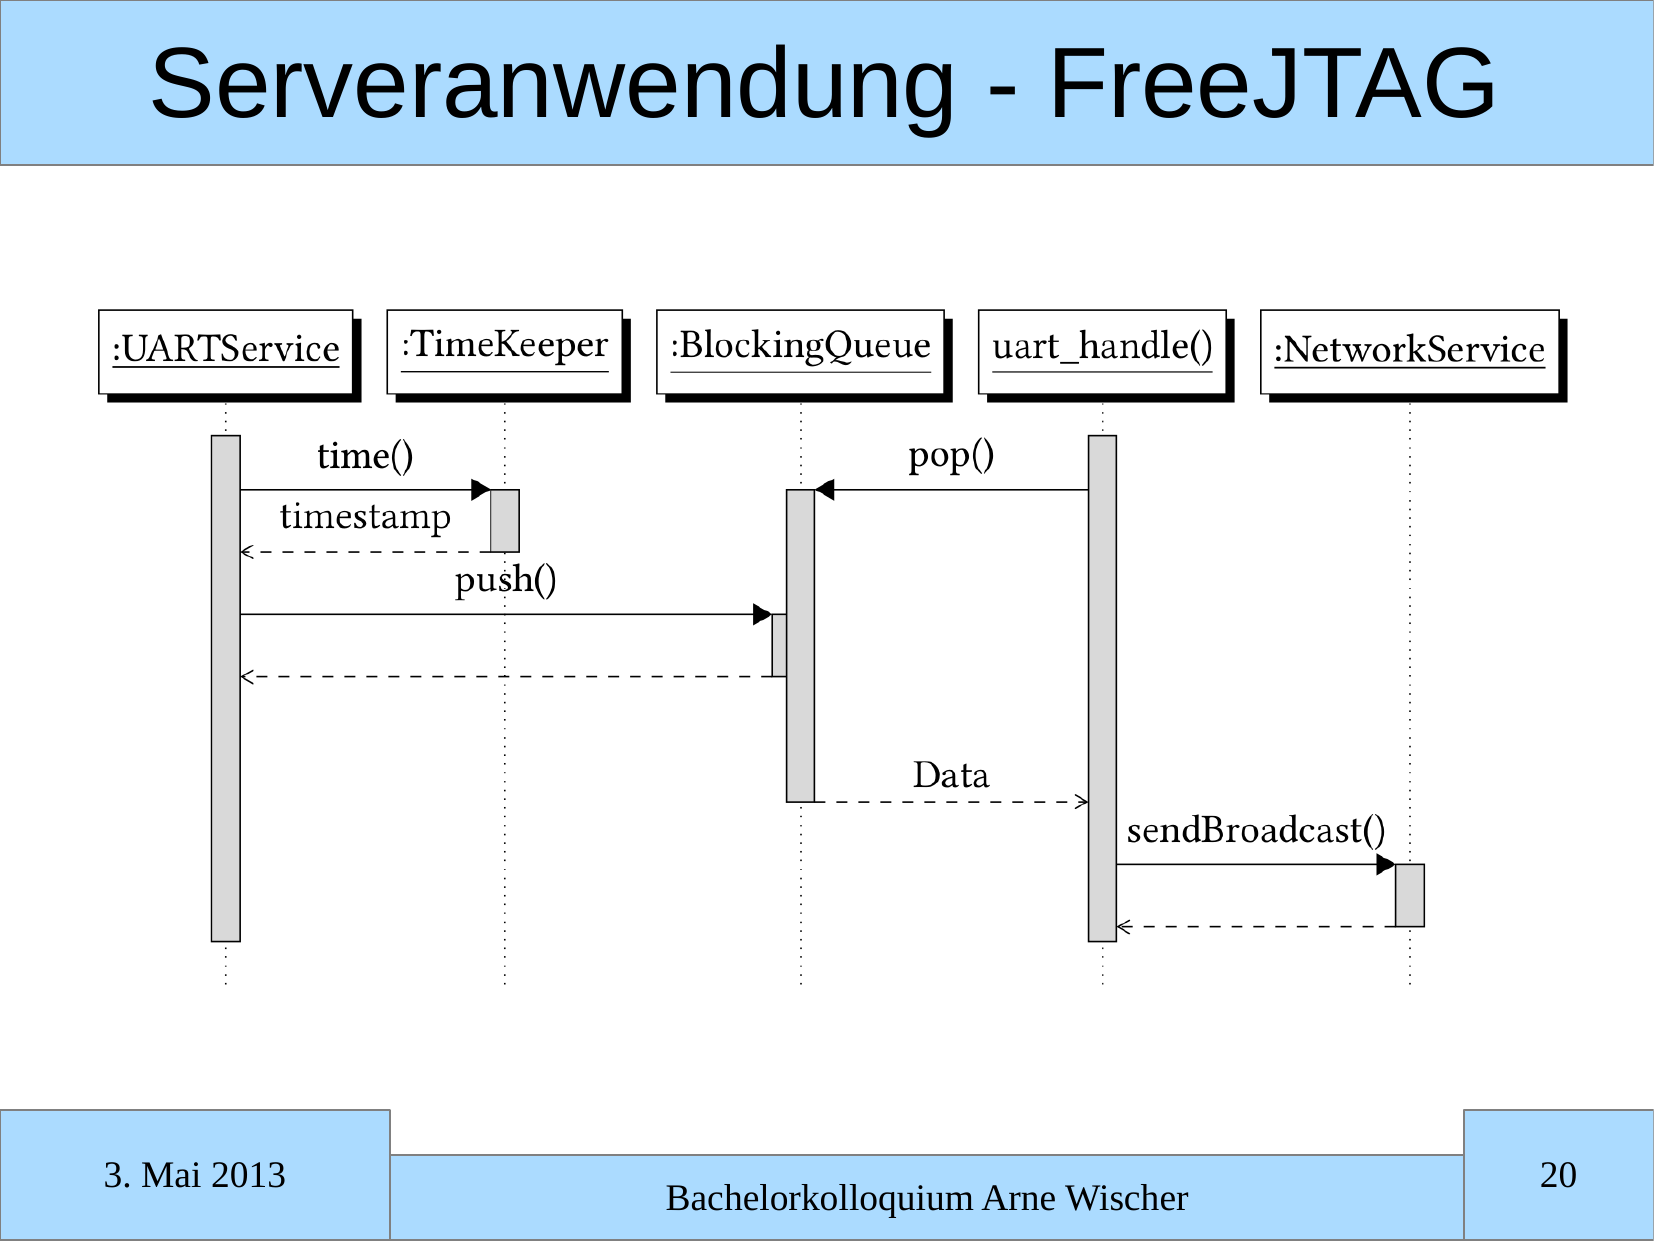

# Serveranwendung - FreeJTAG
3. Mai 2013
20
Bachelorkolloquium Arne Wischer